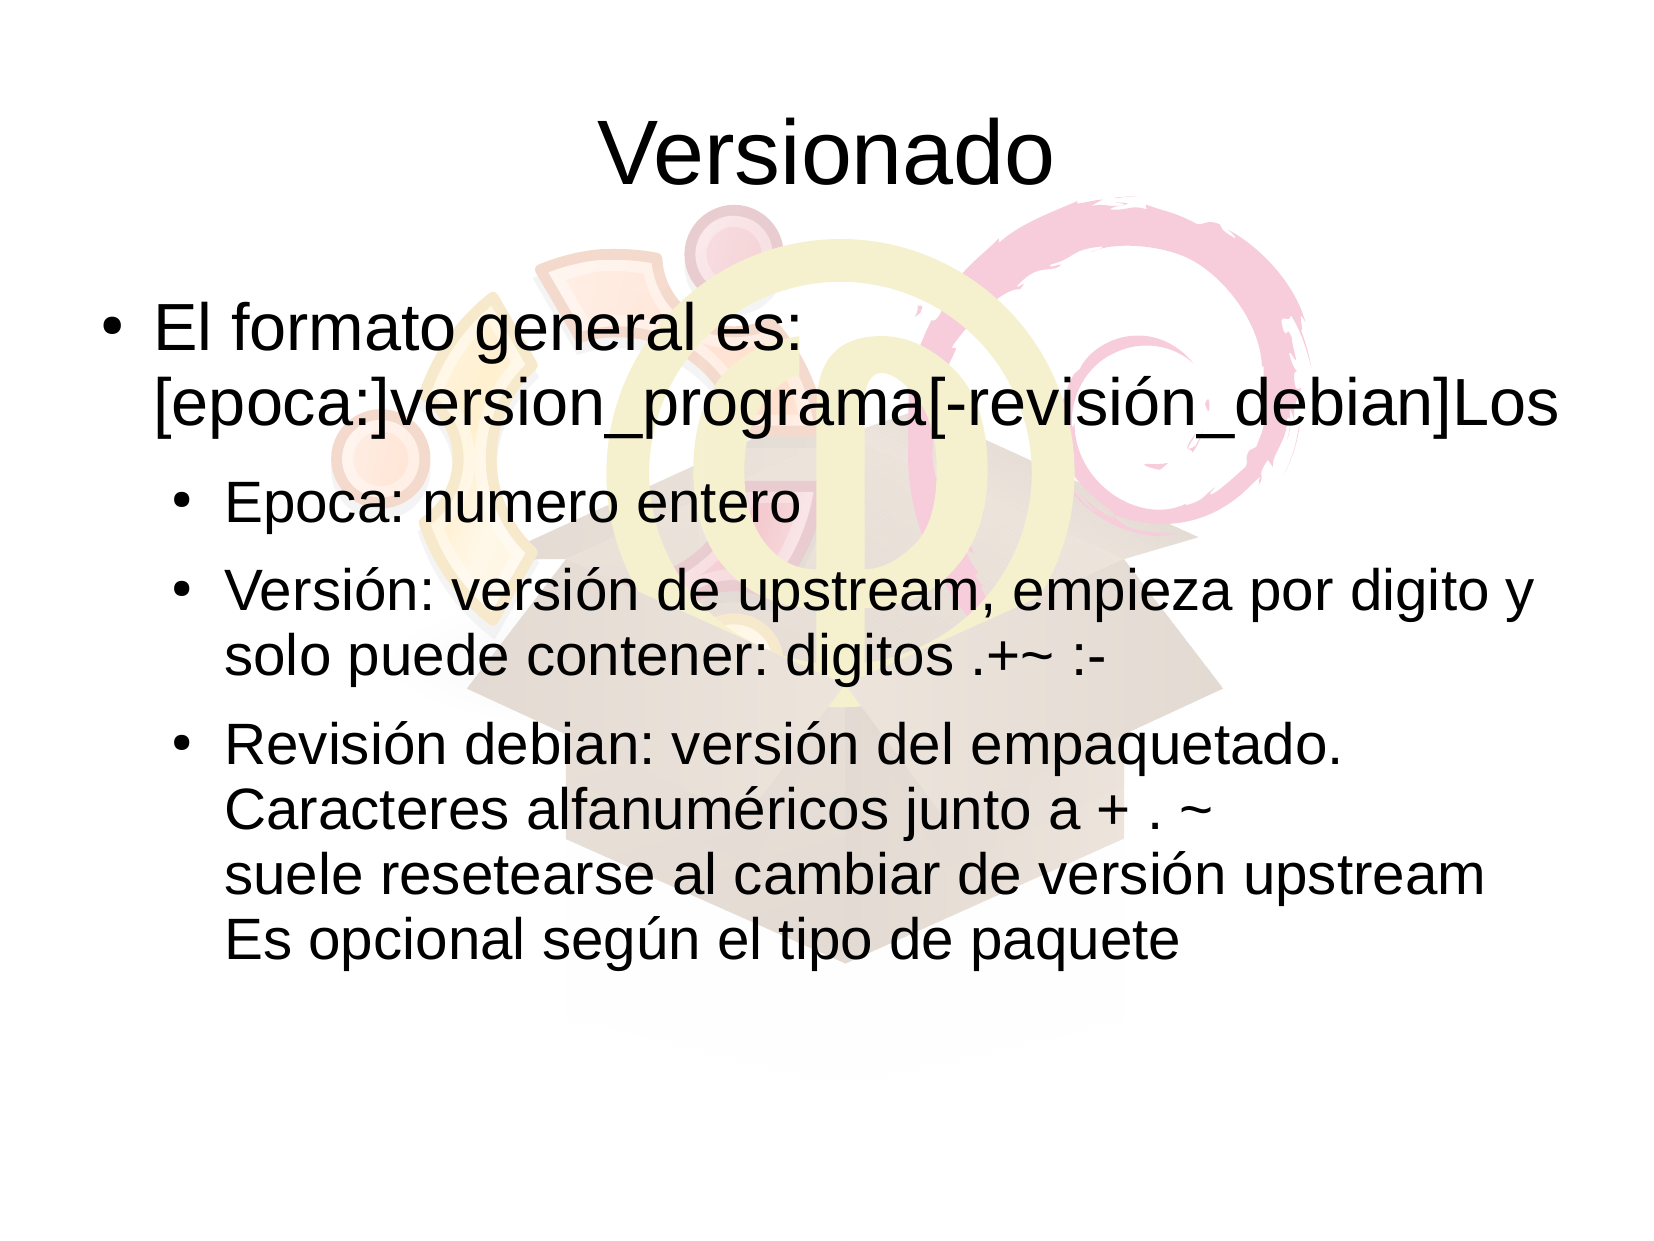

# Versionado
El formato general es:
[epoca:]version_programa[-revisión_debian]Los
Epoca: numero entero
Versión: versión de upstream, empieza por digito y solo puede contener: digitos .+~ :-
Revisión debian: versión del empaquetado. Caracteres alfanuméricos junto a + . ~
suele resetearse al cambiar de versión upstream Es opcional según el tipo de paquete